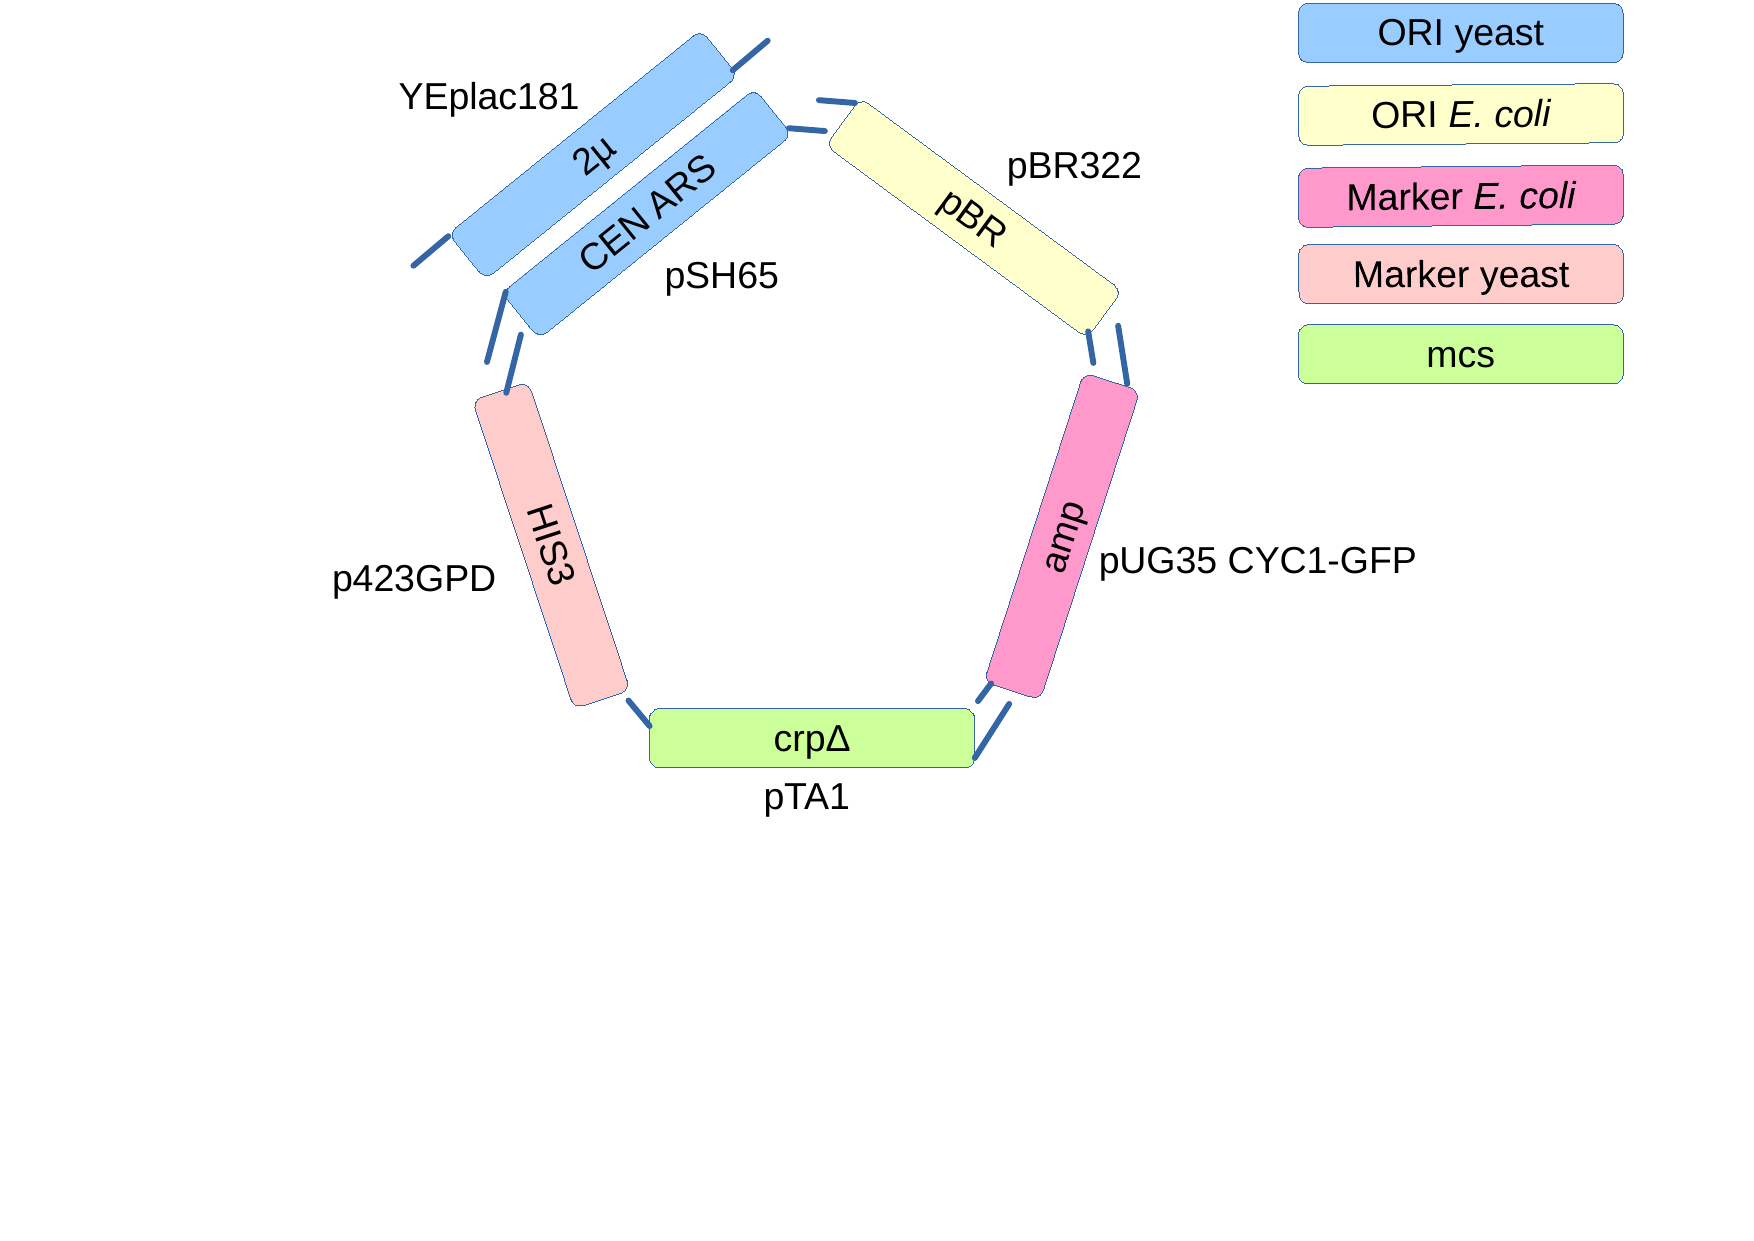

ORI yeast
YEplac181
ORI E. coli
2µ
pBR322
Marker E. coli
CEN ARS
CEN ARS
pBR
Marker yeast
pSH65
mcs
amp
HIS3
pUG35 CYC1-GFP
p423GPD
crpΔ
pTA1